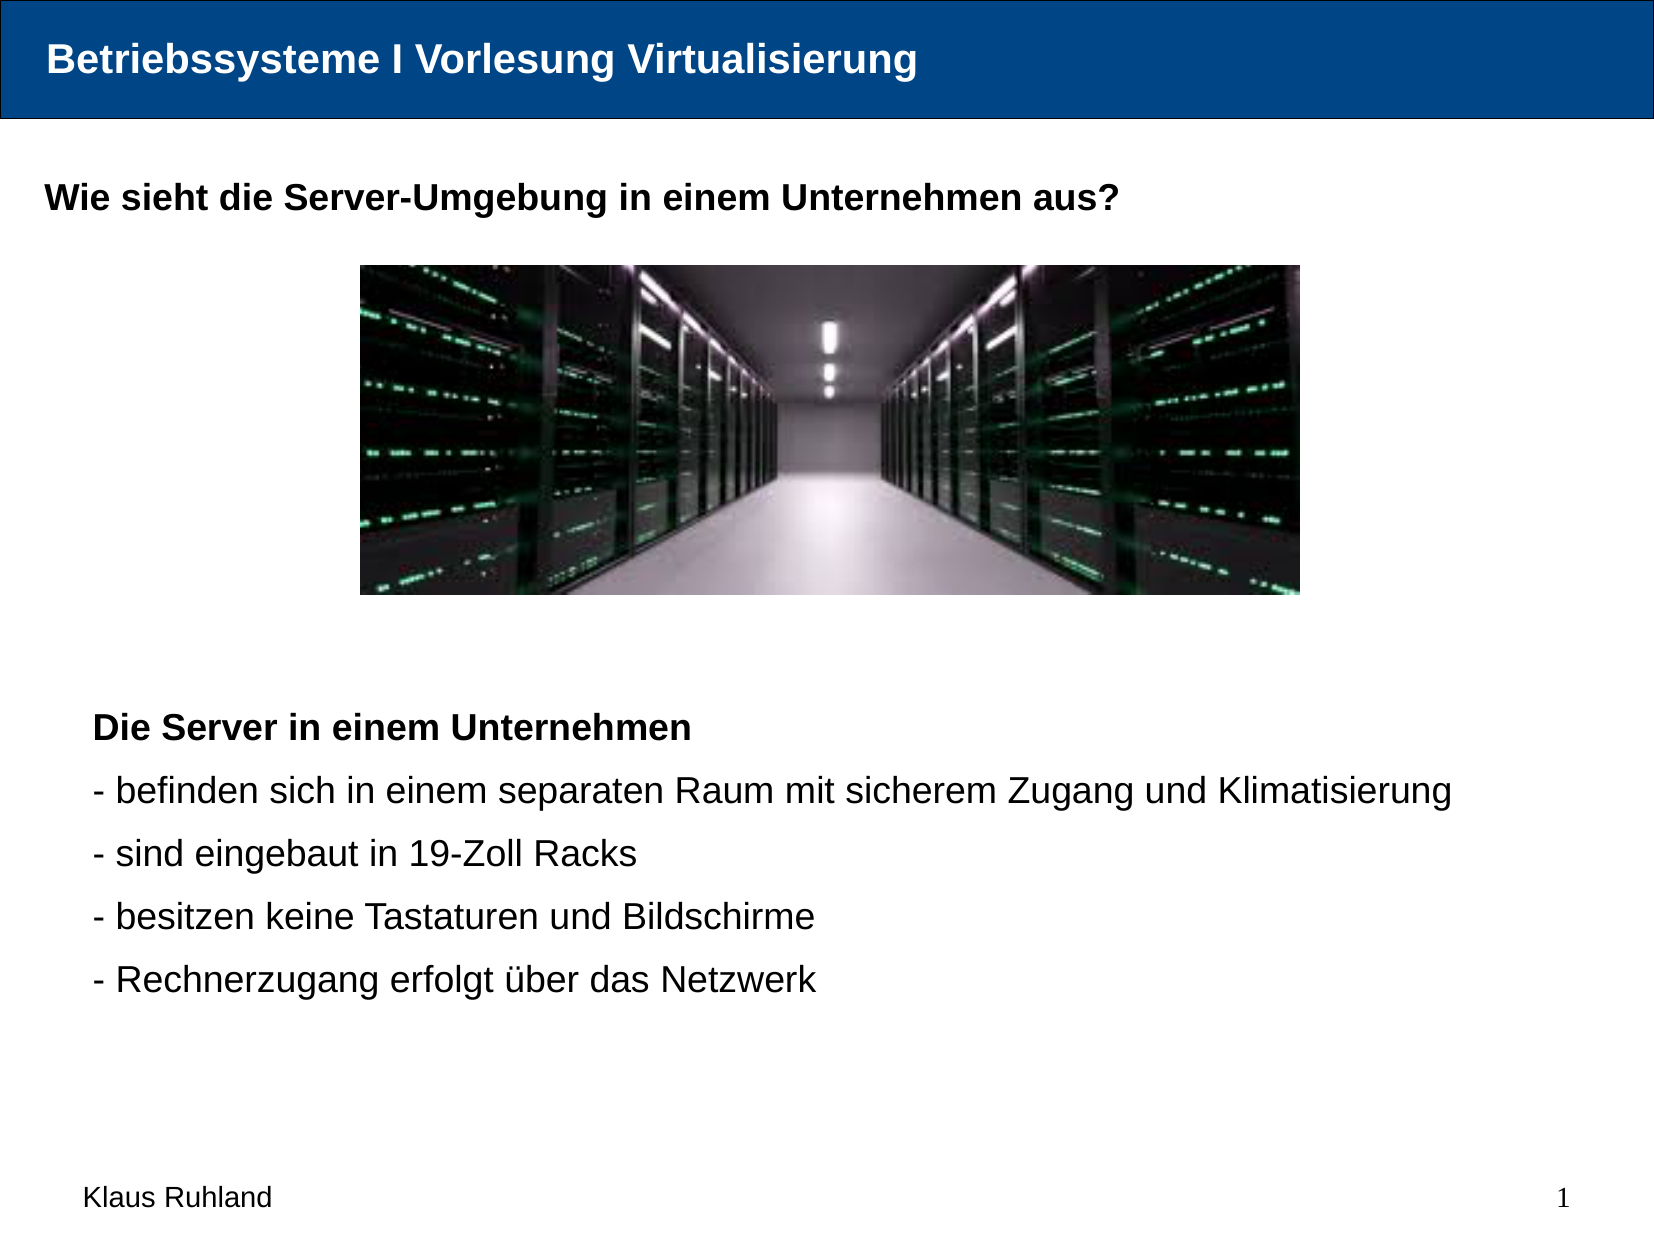

Wie sieht die Server-Umgebung in einem Unternehmen aus?
Die Server in einem Unternehmen
- befinden sich in einem separaten Raum mit sicherem Zugang und Klimatisierung
- sind eingebaut in 19-Zoll Racks
- besitzen keine Tastaturen und Bildschirme
- Rechnerzugang erfolgt über das Netzwerk
1